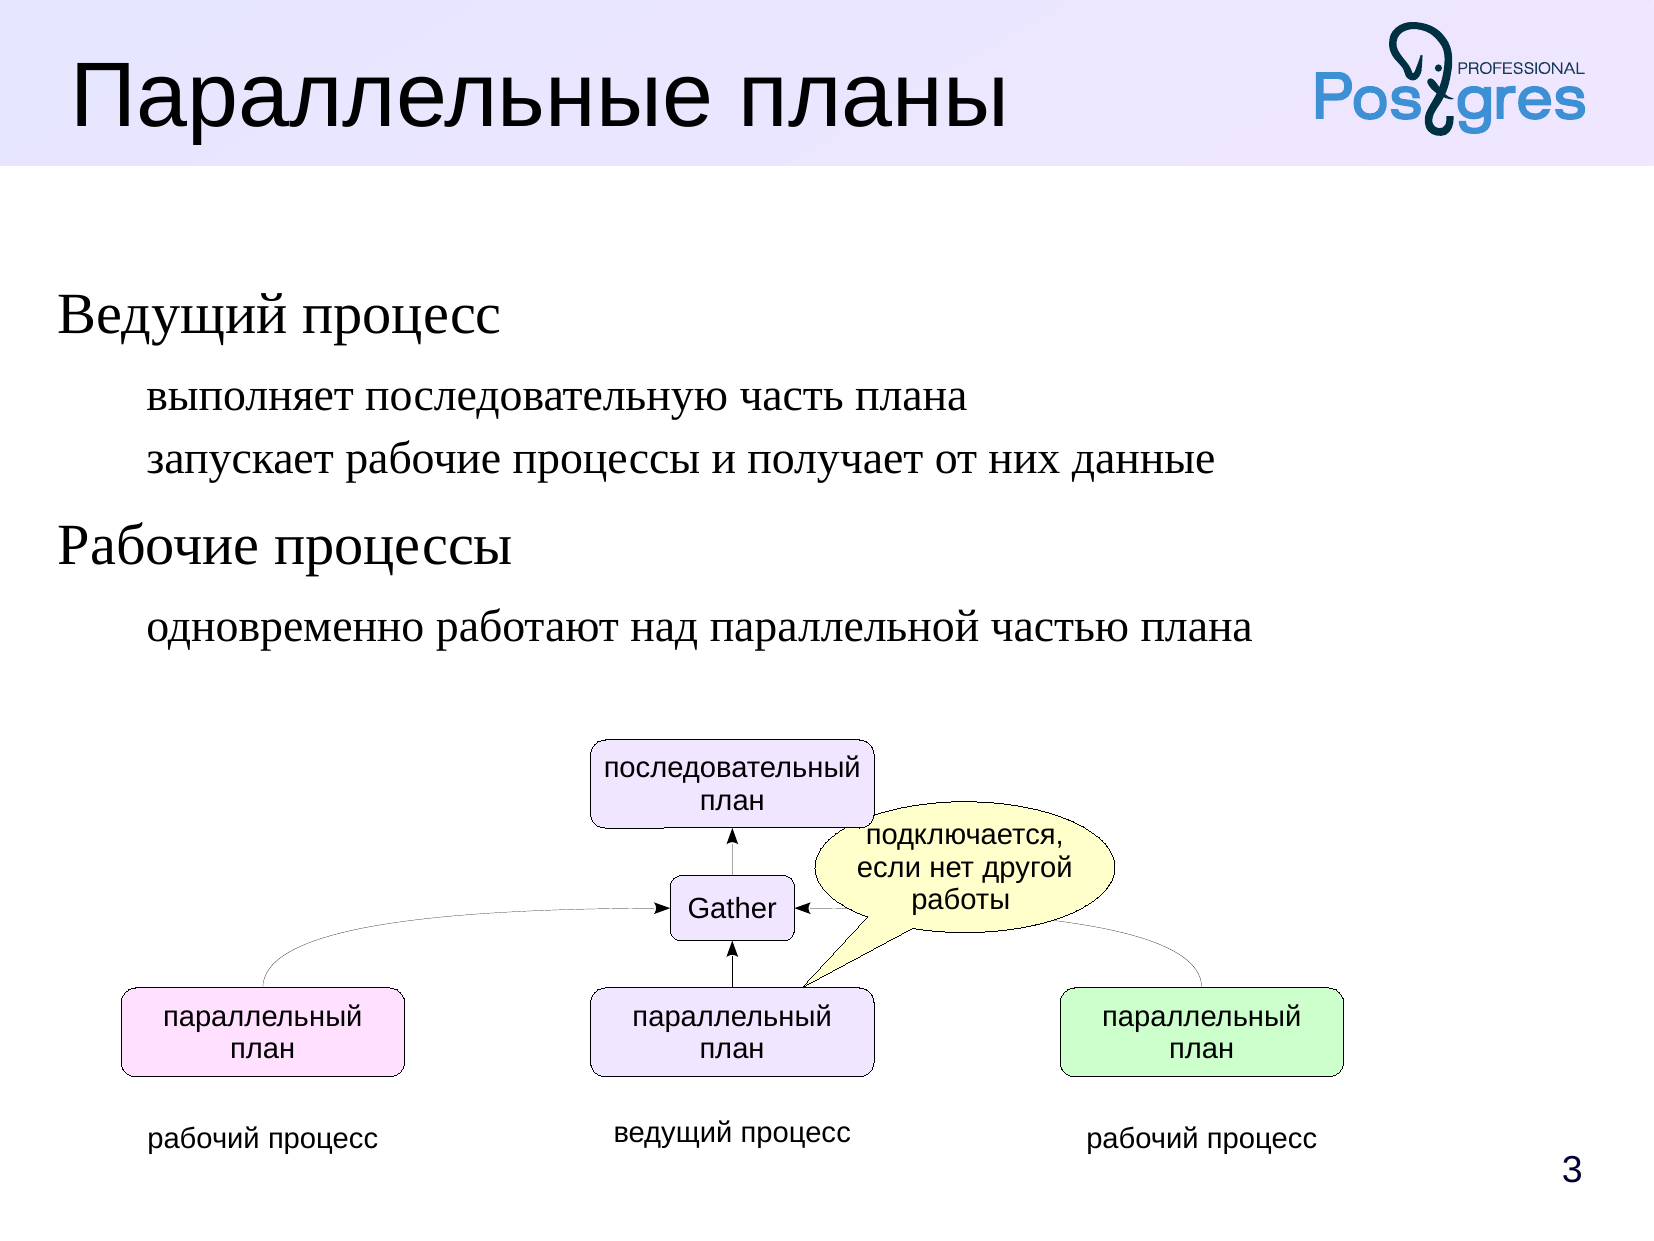

# Параллельные планы
Ведущий процесс
выполняет последовательную часть плана
запускает рабочие процессы и получает от них данные
Рабочие процессы
одновременно работают над параллельной частью плана
последовательный
план
подключается,
если нет другой
работы
Gather
параллельный
план
параллельный
план
параллельный
план
ведущий процесс
рабочий процесс
рабочий процесс